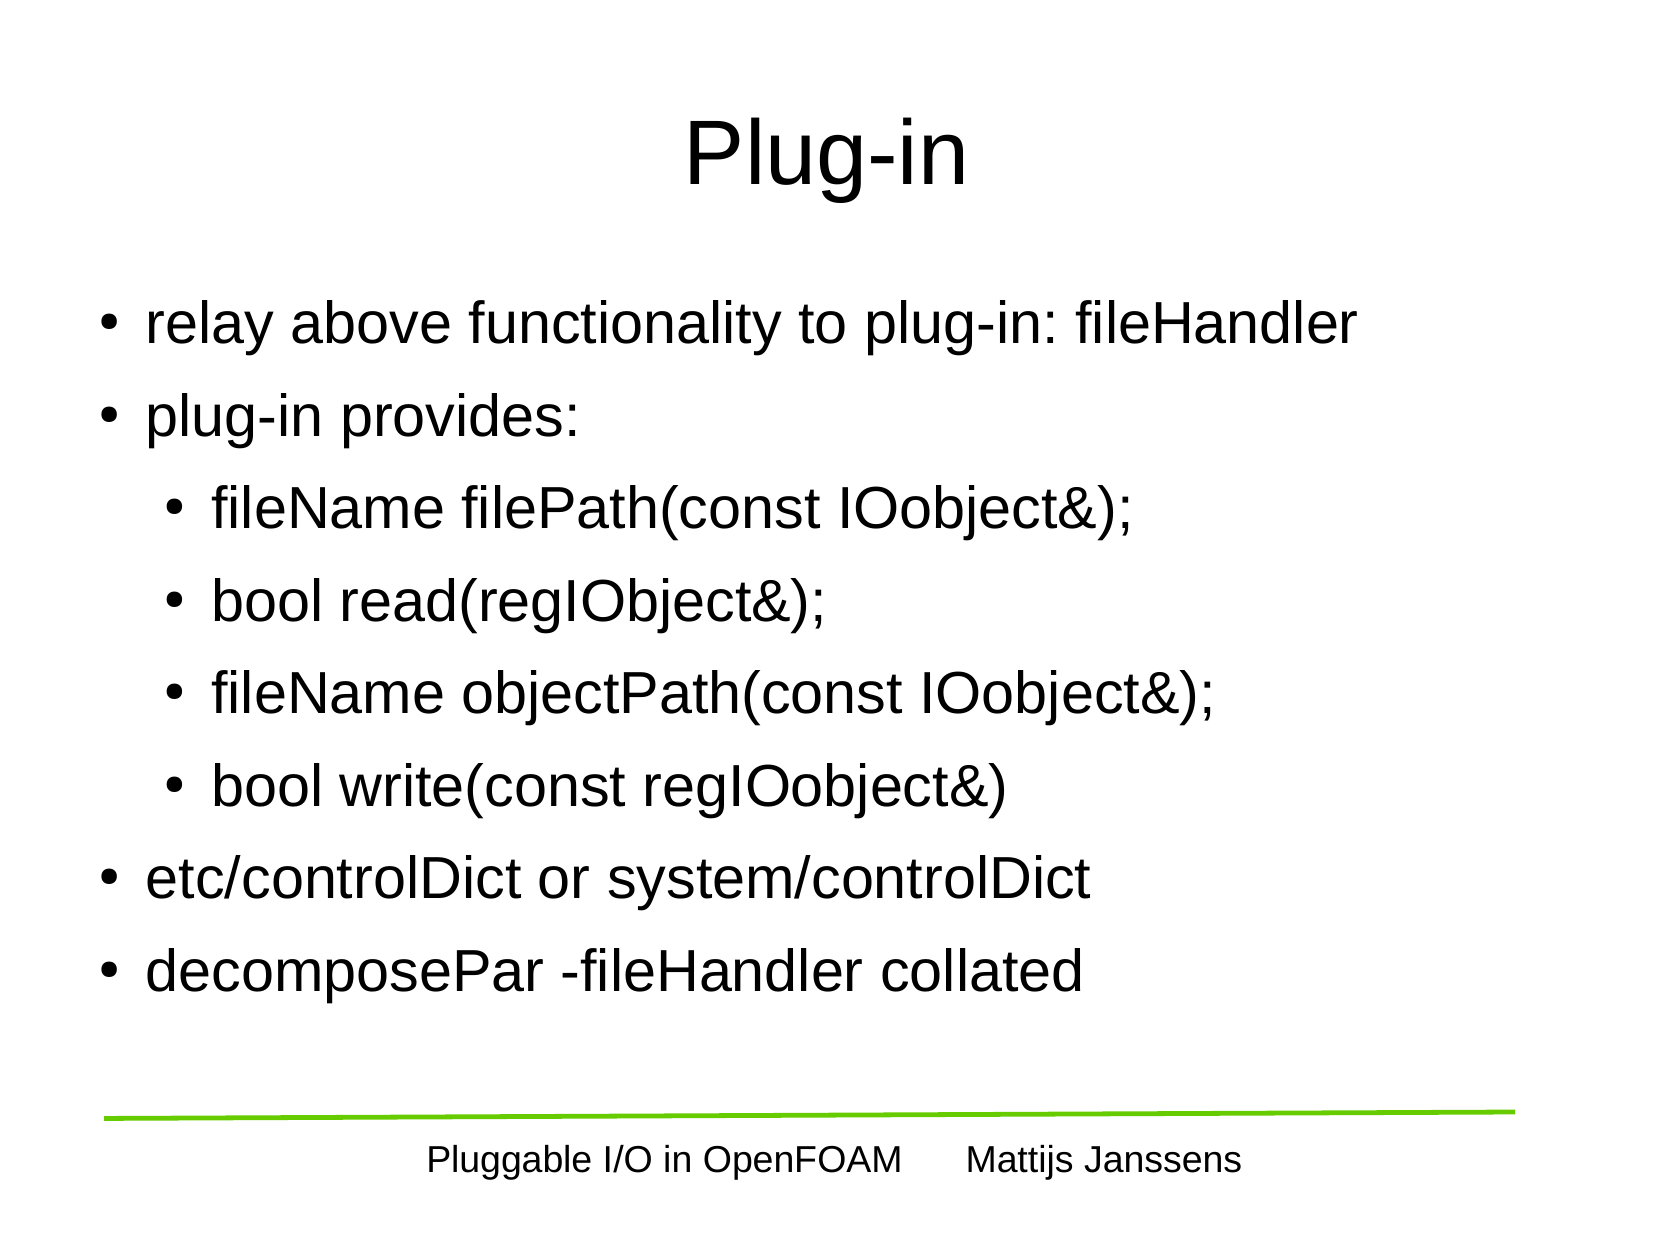

# Plug-in
relay above functionality to plug-in: fileHandler
plug-in provides:
fileName filePath(const IOobject&);
bool read(regIObject&);
fileName objectPath(const IOobject&);
bool write(const regIOobject&)
etc/controlDict or system/controlDict
decomposePar -fileHandler collated